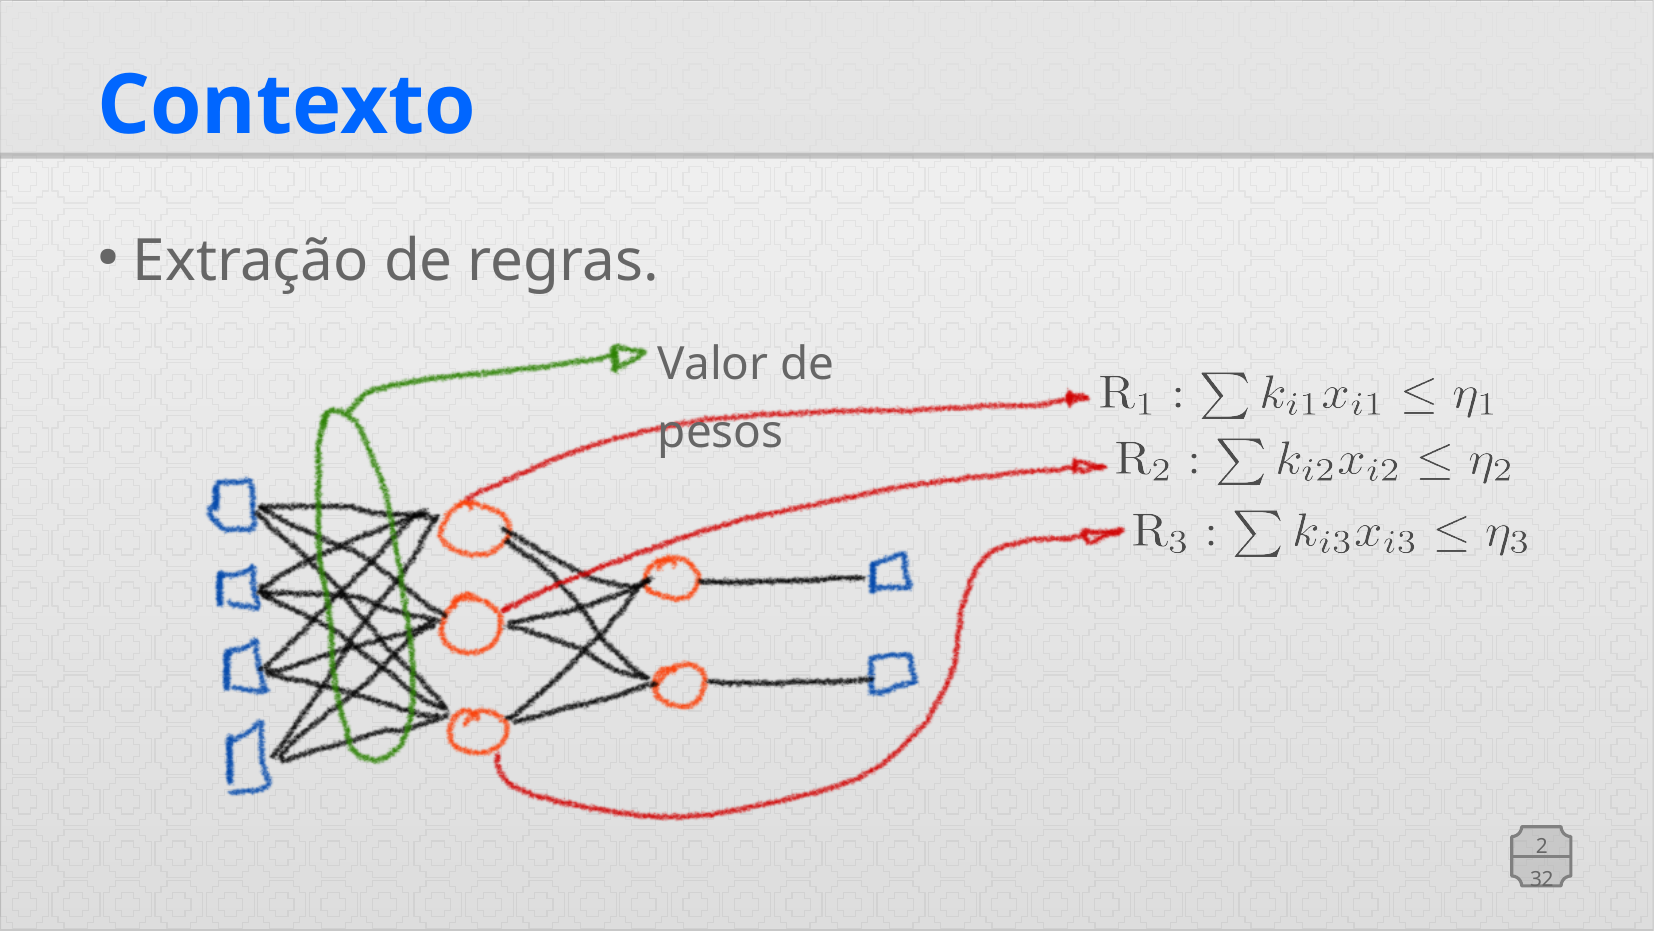

Contexto
Extração de regras.
Valor de pesos